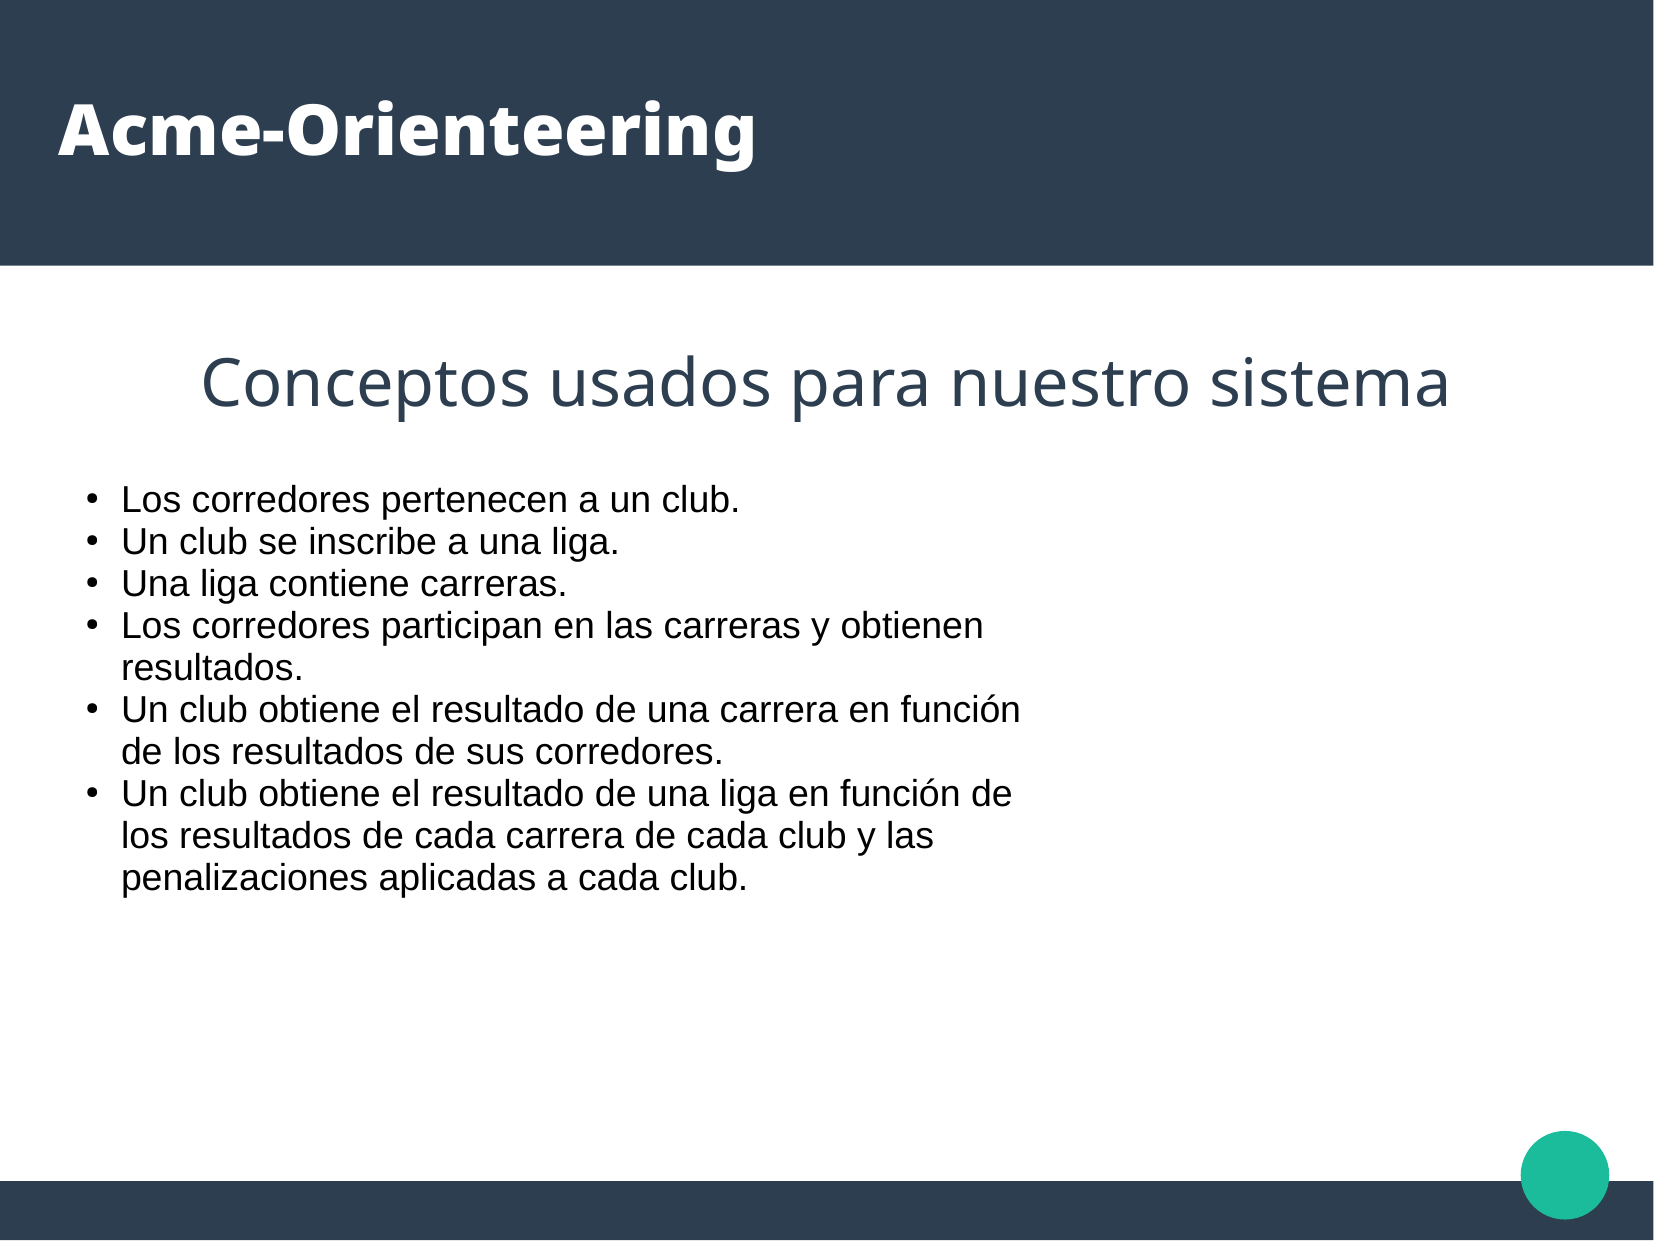

Acme-Orienteering
# Conceptos usados para nuestro sistema
Los corredores pertenecen a un club.
Un club se inscribe a una liga.
Una liga contiene carreras.
Los corredores participan en las carreras y obtienen resultados.
Un club obtiene el resultado de una carrera en función de los resultados de sus corredores.
Un club obtiene el resultado de una liga en función de los resultados de cada carrera de cada club y las penalizaciones aplicadas a cada club.